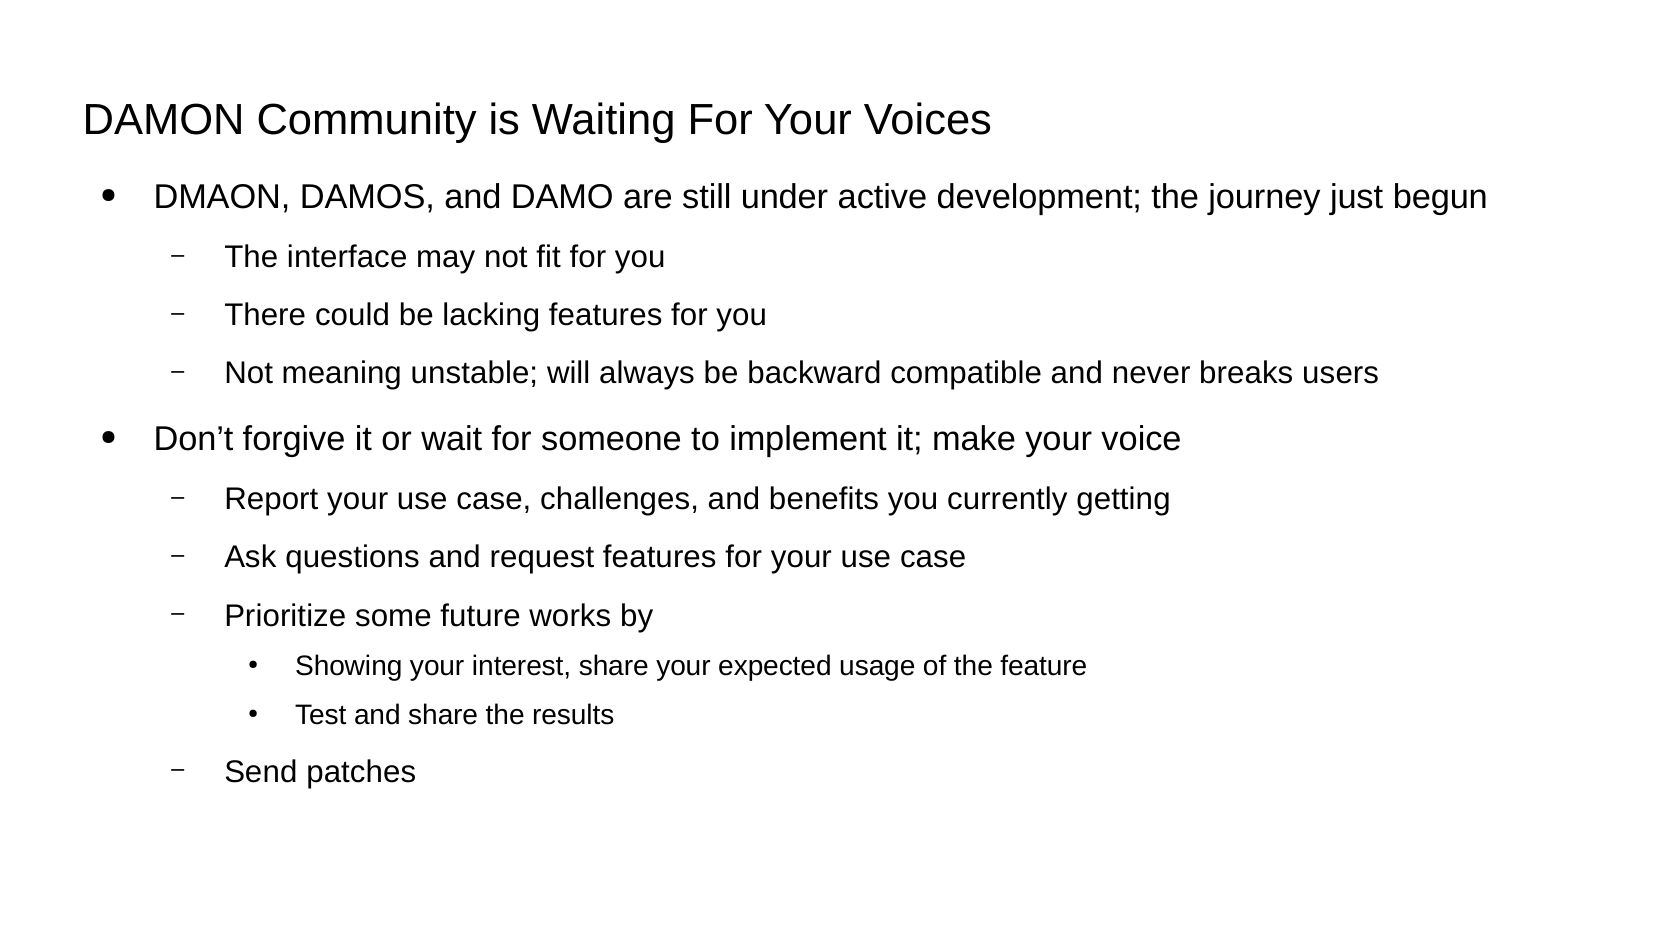

# DAMON Community is Waiting For Your Voices
DMAON, DAMOS, and DAMO are still under active development; the journey just begun
The interface may not fit for you
There could be lacking features for you
Not meaning unstable; will always be backward compatible and never breaks users
Don’t forgive it or wait for someone to implement it; make your voice
Report your use case, challenges, and benefits you currently getting
Ask questions and request features for your use case
Prioritize some future works by
Showing your interest, share your expected usage of the feature
Test and share the results
Send patches